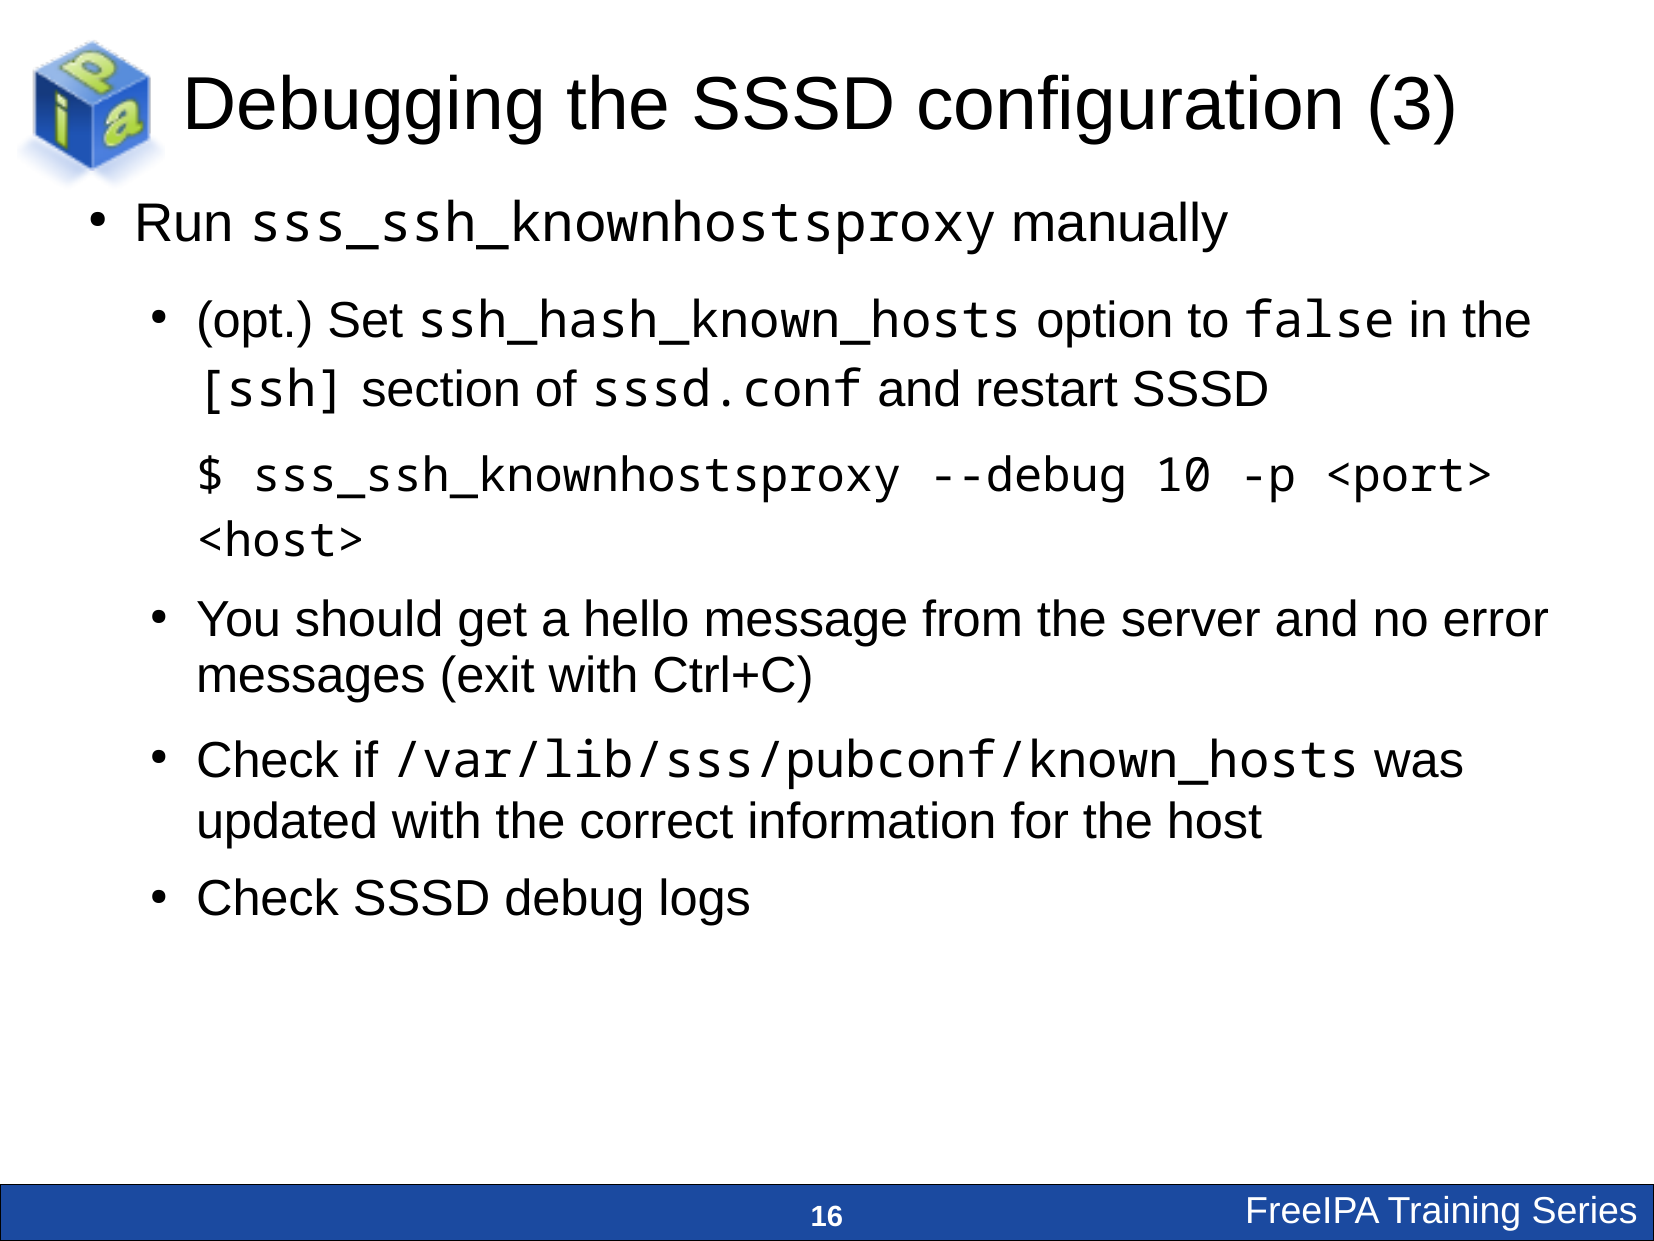

# Debugging the SSSD configuration (3)
Run sss_ssh_knownhostsproxy manually
(opt.) Set ssh_hash_known_hosts option to false in the [ssh] section of sssd.conf and restart SSSD
$ sss_ssh_knownhostsproxy --debug 10 -p <port> <host>
You should get a hello message from the server and no error messages (exit with Ctrl+C)
Check if /var/lib/sss/pubconf/known_hosts was updated with the correct information for the host
Check SSSD debug logs
16